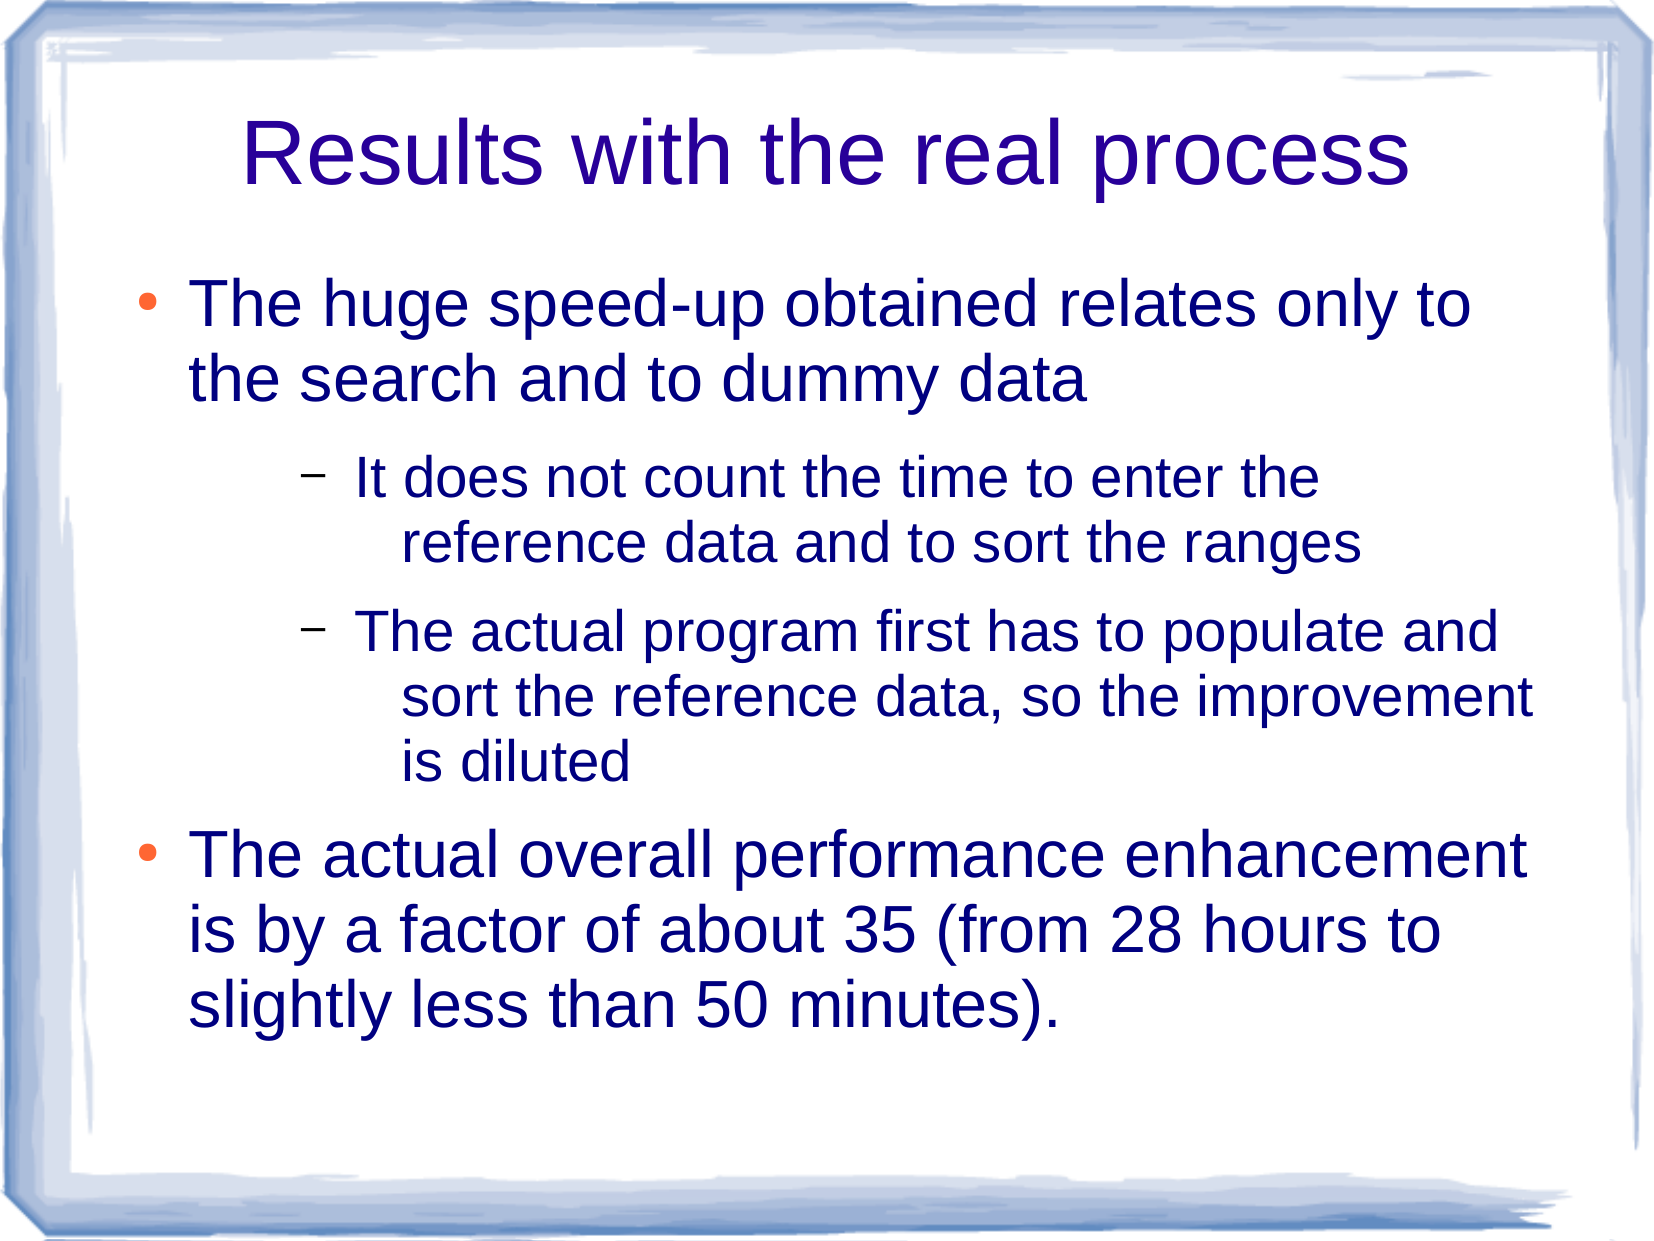

# Results with the real process
The huge speed-up obtained relates only to the search and to dummy data
It does not count the time to enter the reference data and to sort the ranges
The actual program first has to populate and sort the reference data, so the improvement is diluted
The actual overall performance enhancement is by a factor of about 35 (from 28 hours to slightly less than 50 minutes).